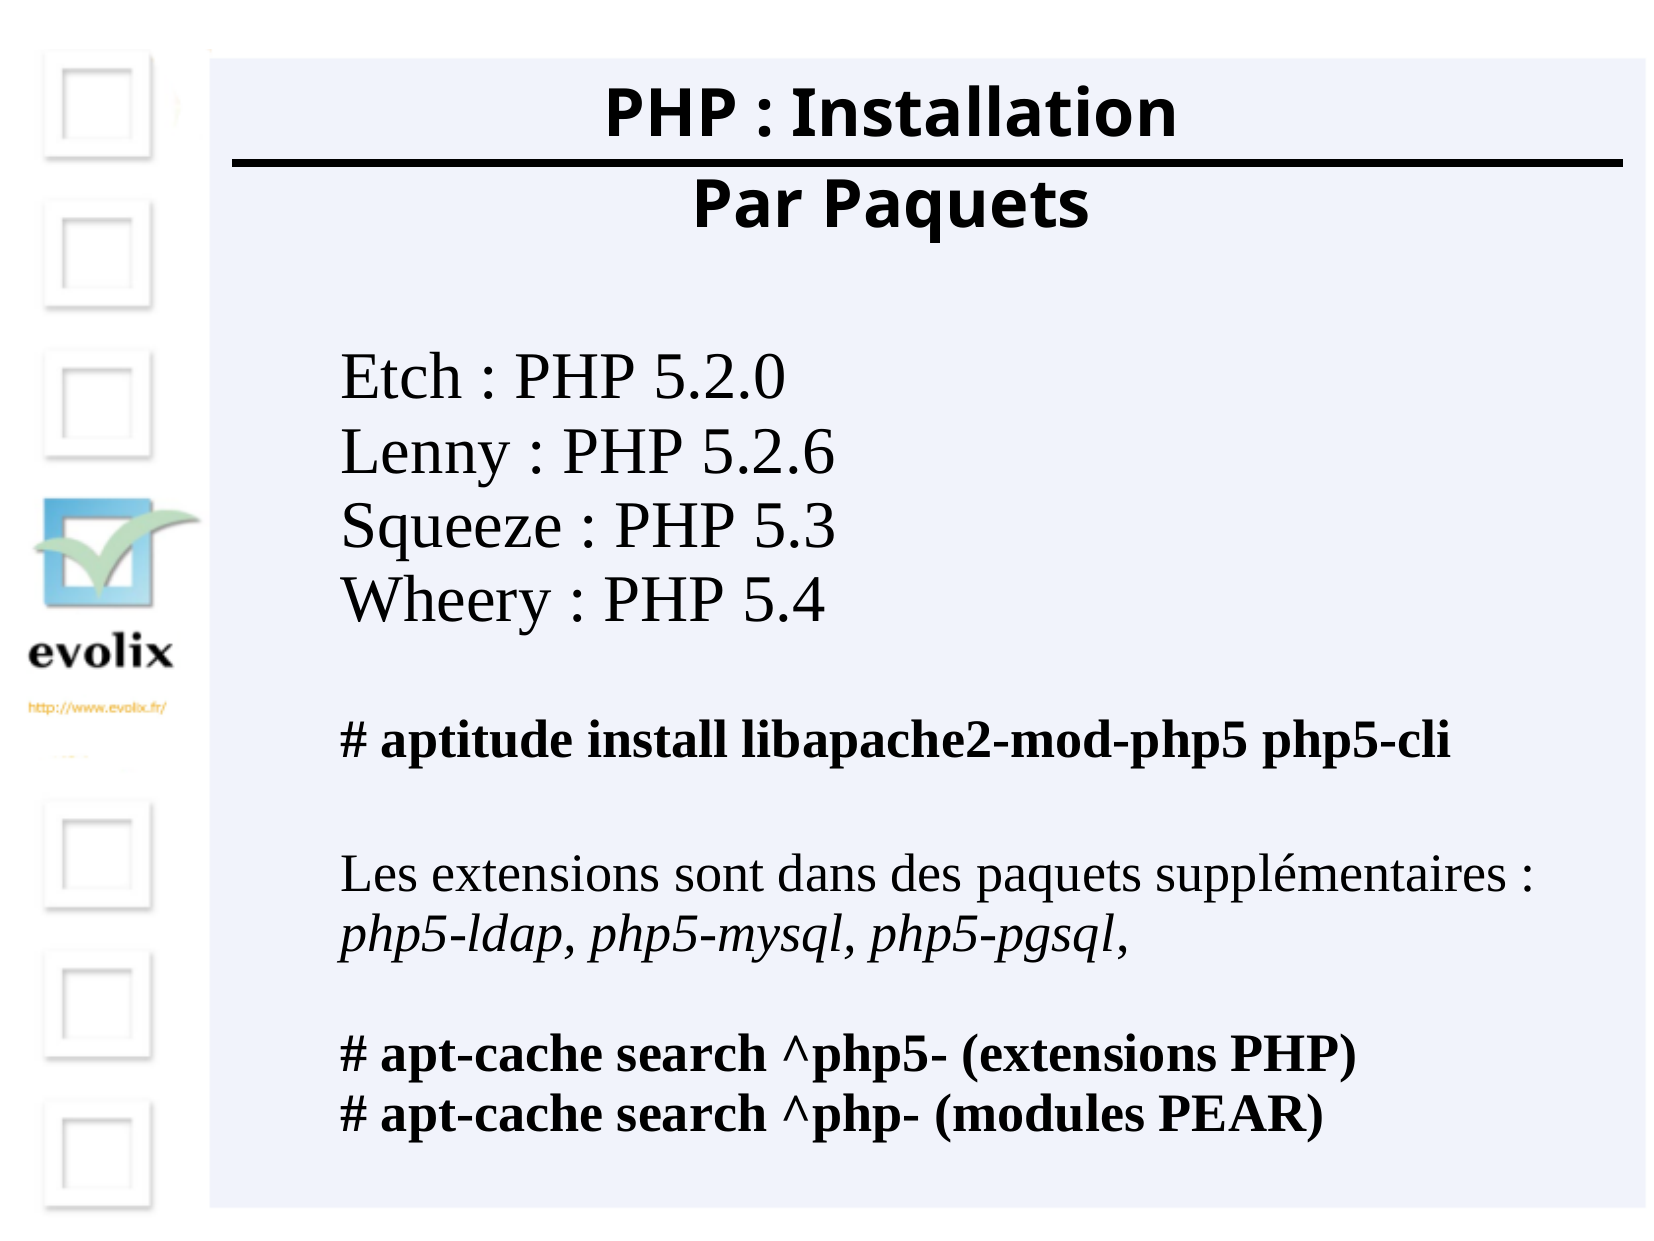

# PHP : Installation Par Paquets
Etch : PHP 5.2.0
Lenny : PHP 5.2.6
Squeeze : PHP 5.3
Wheery : PHP 5.4
# aptitude install libapache2-mod-php5 php5-cli
Les extensions sont dans des paquets supplémentaires :
php5-ldap, php5-mysql, php5-pgsql,
# apt-cache search ^php5- (extensions PHP)
# apt-cache search ^php- (modules PEAR)